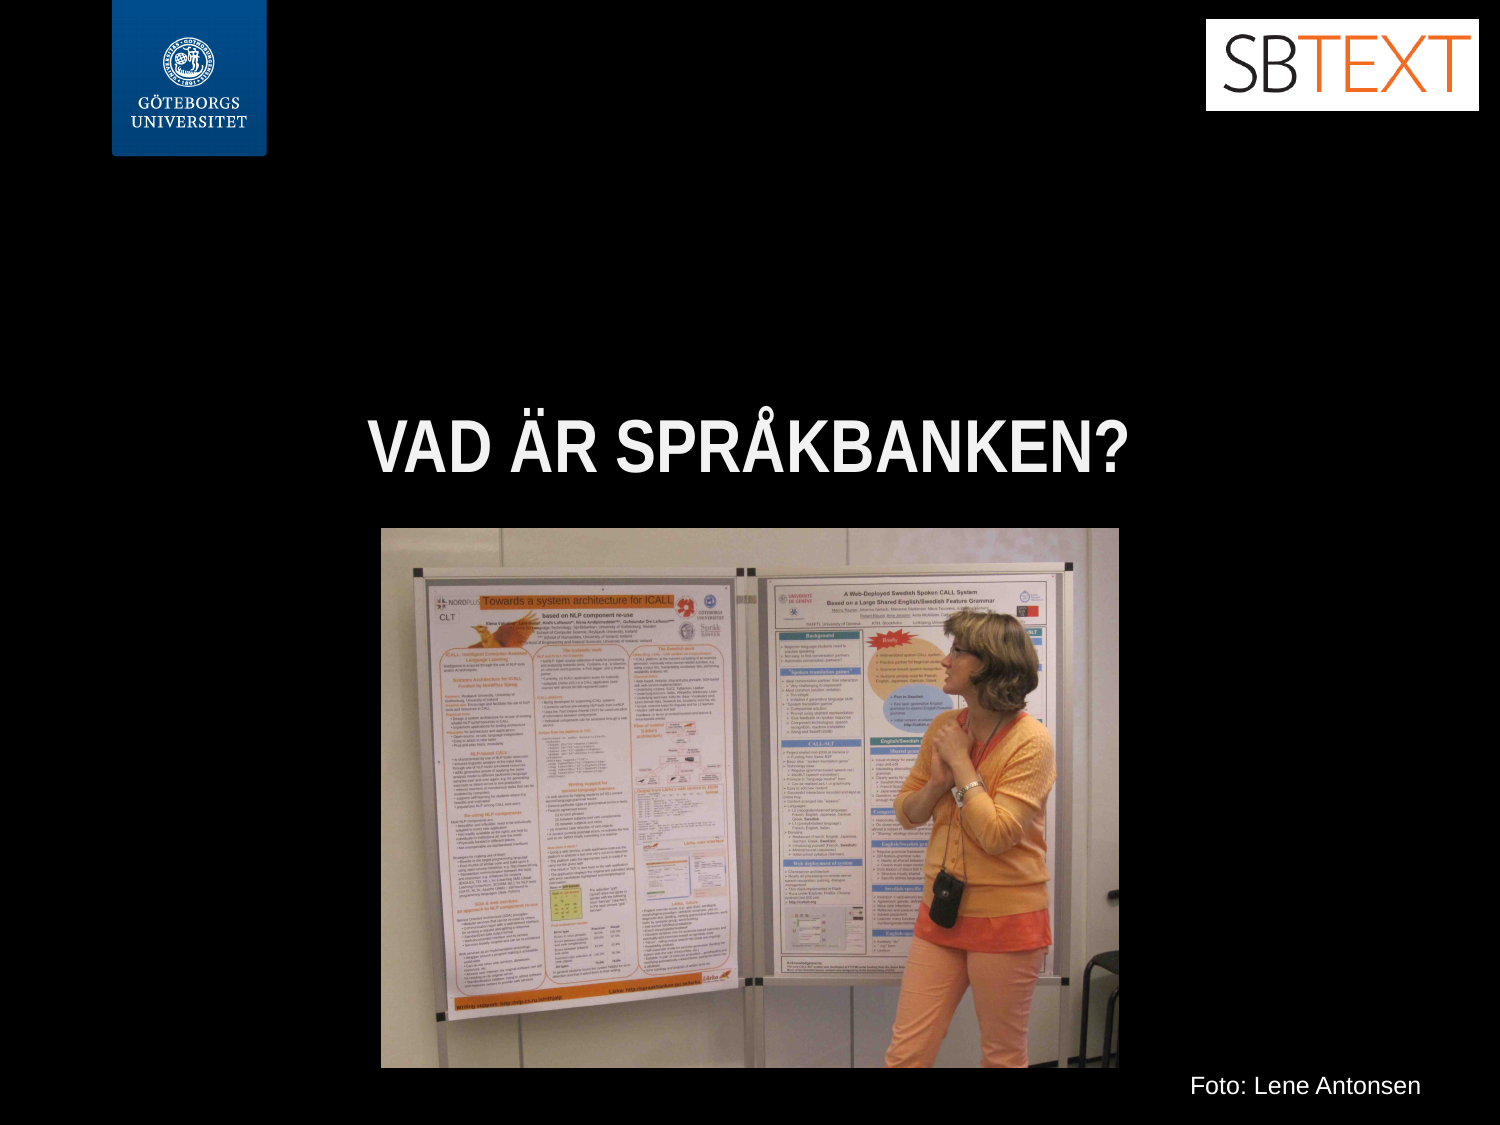

# Vad är språkbanken?
Foto: Lene Antonsen